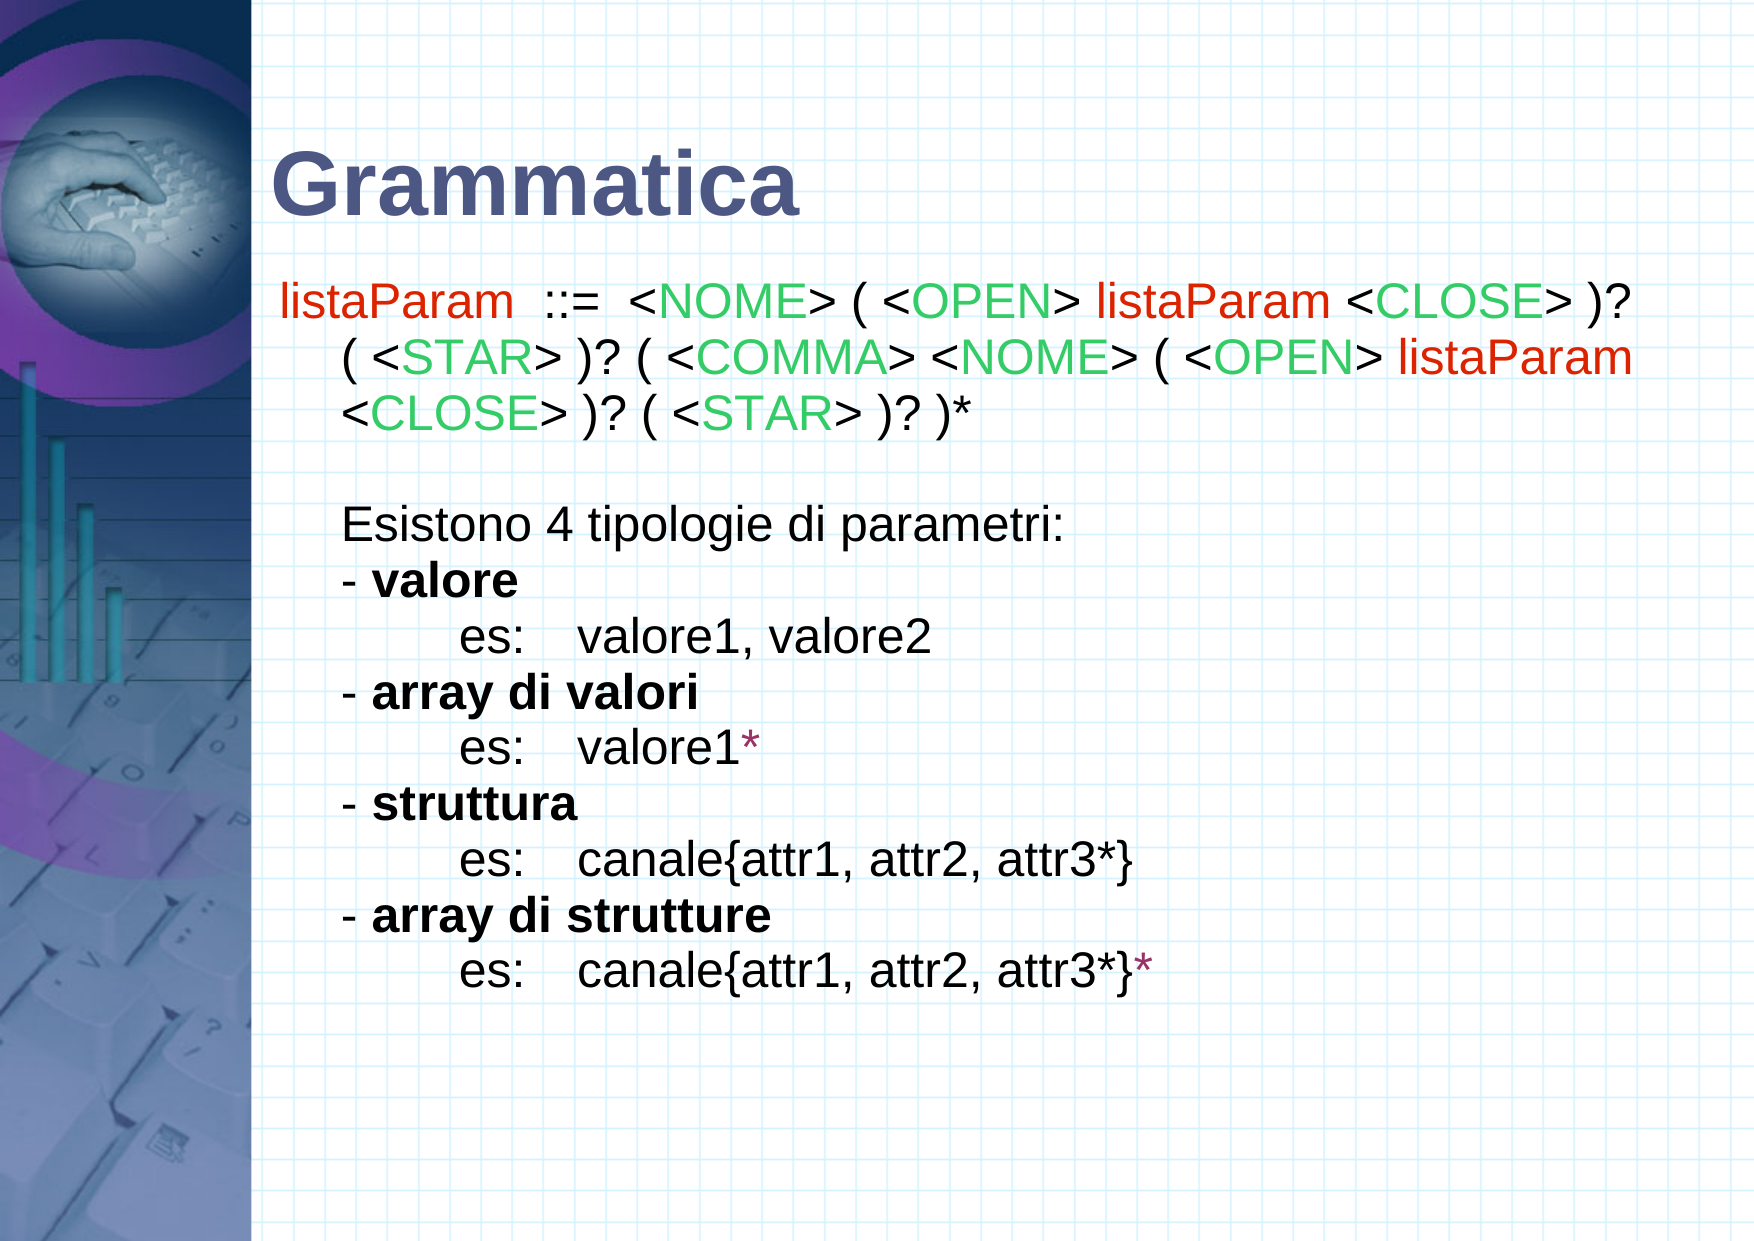

# Grammatica
listaParam ::= <NOME> ( <OPEN> listaParam <CLOSE> )? ( <STAR> )? ( <COMMA> <NOME> ( <OPEN> listaParam <CLOSE> )? ( <STAR> )? )*
Esistono 4 tipologie di parametri:
- valore
	es:	valore1, valore2
- array di valori
	es: 	valore1*
- struttura
	es: 	canale{attr1, attr2, attr3*}
- array di strutture
	es: 	canale{attr1, attr2, attr3*}*